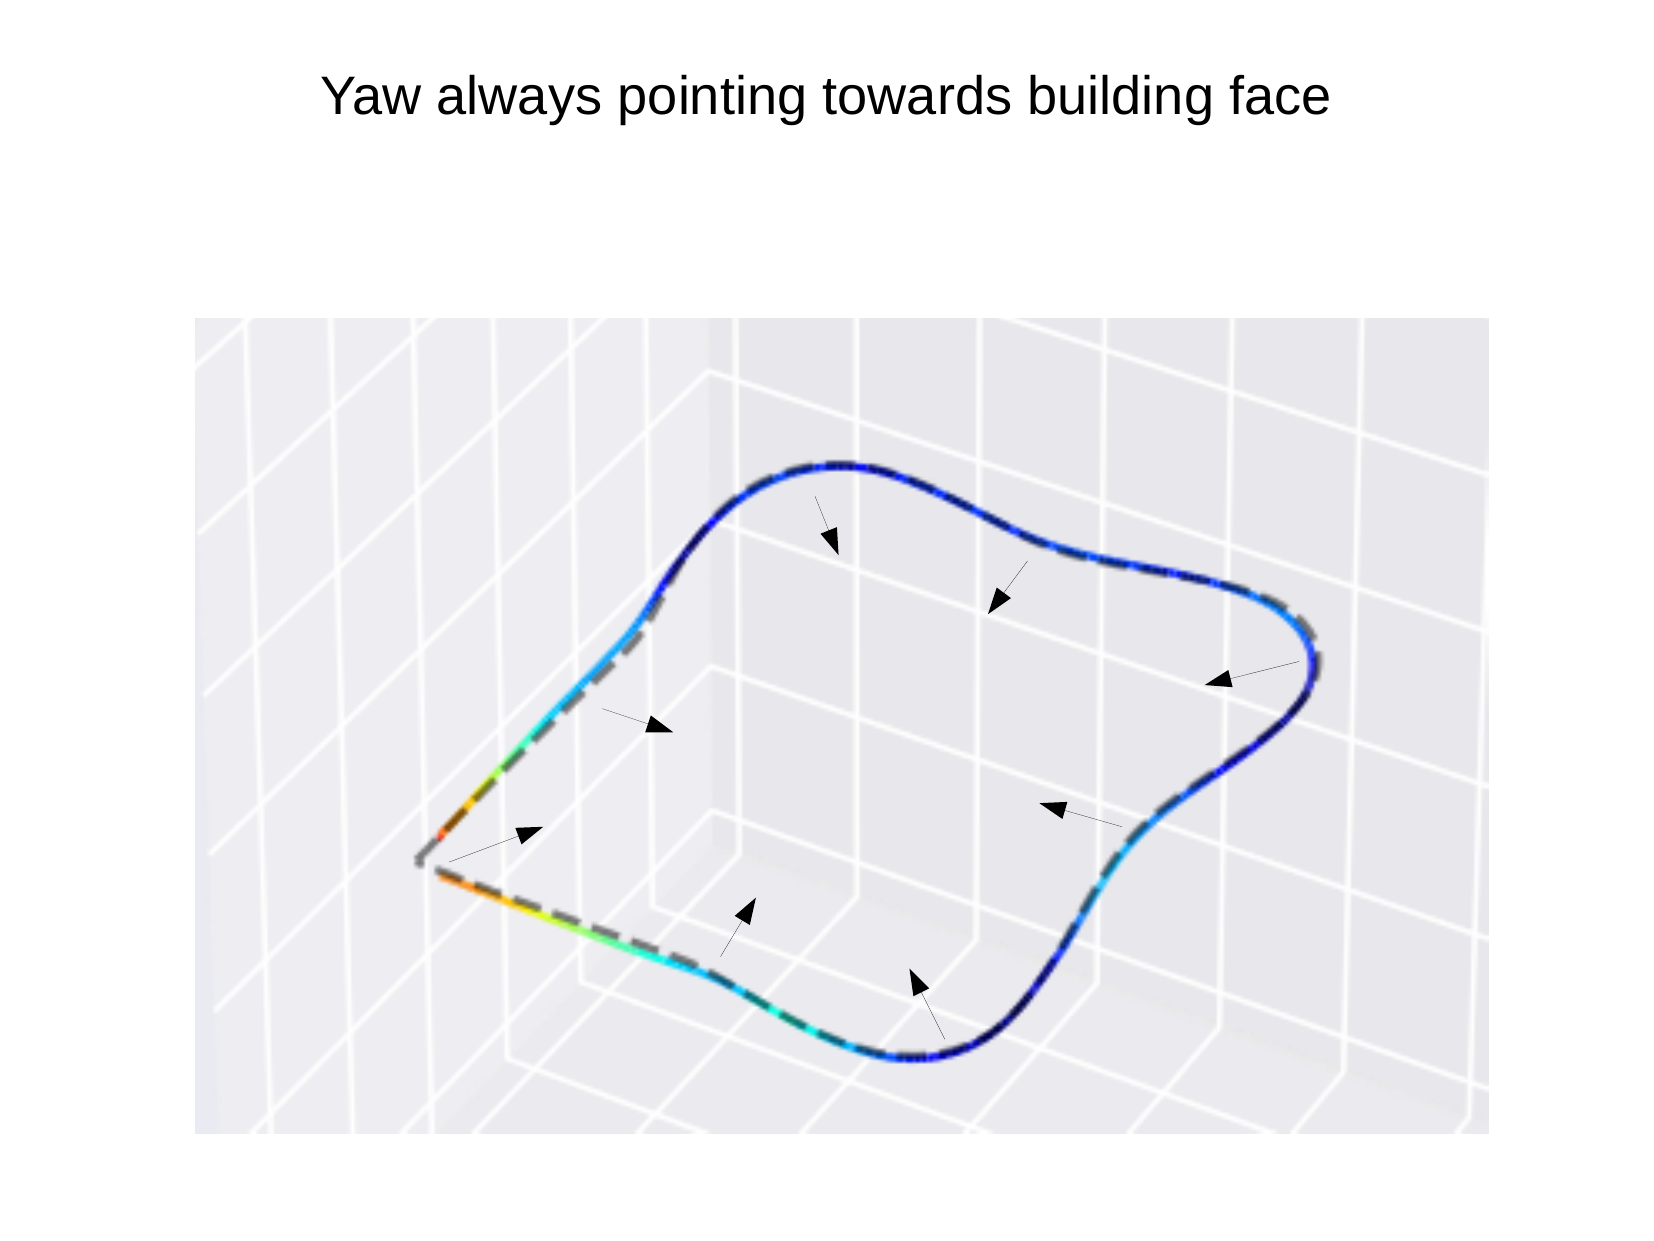

# Yaw always pointing towards building face